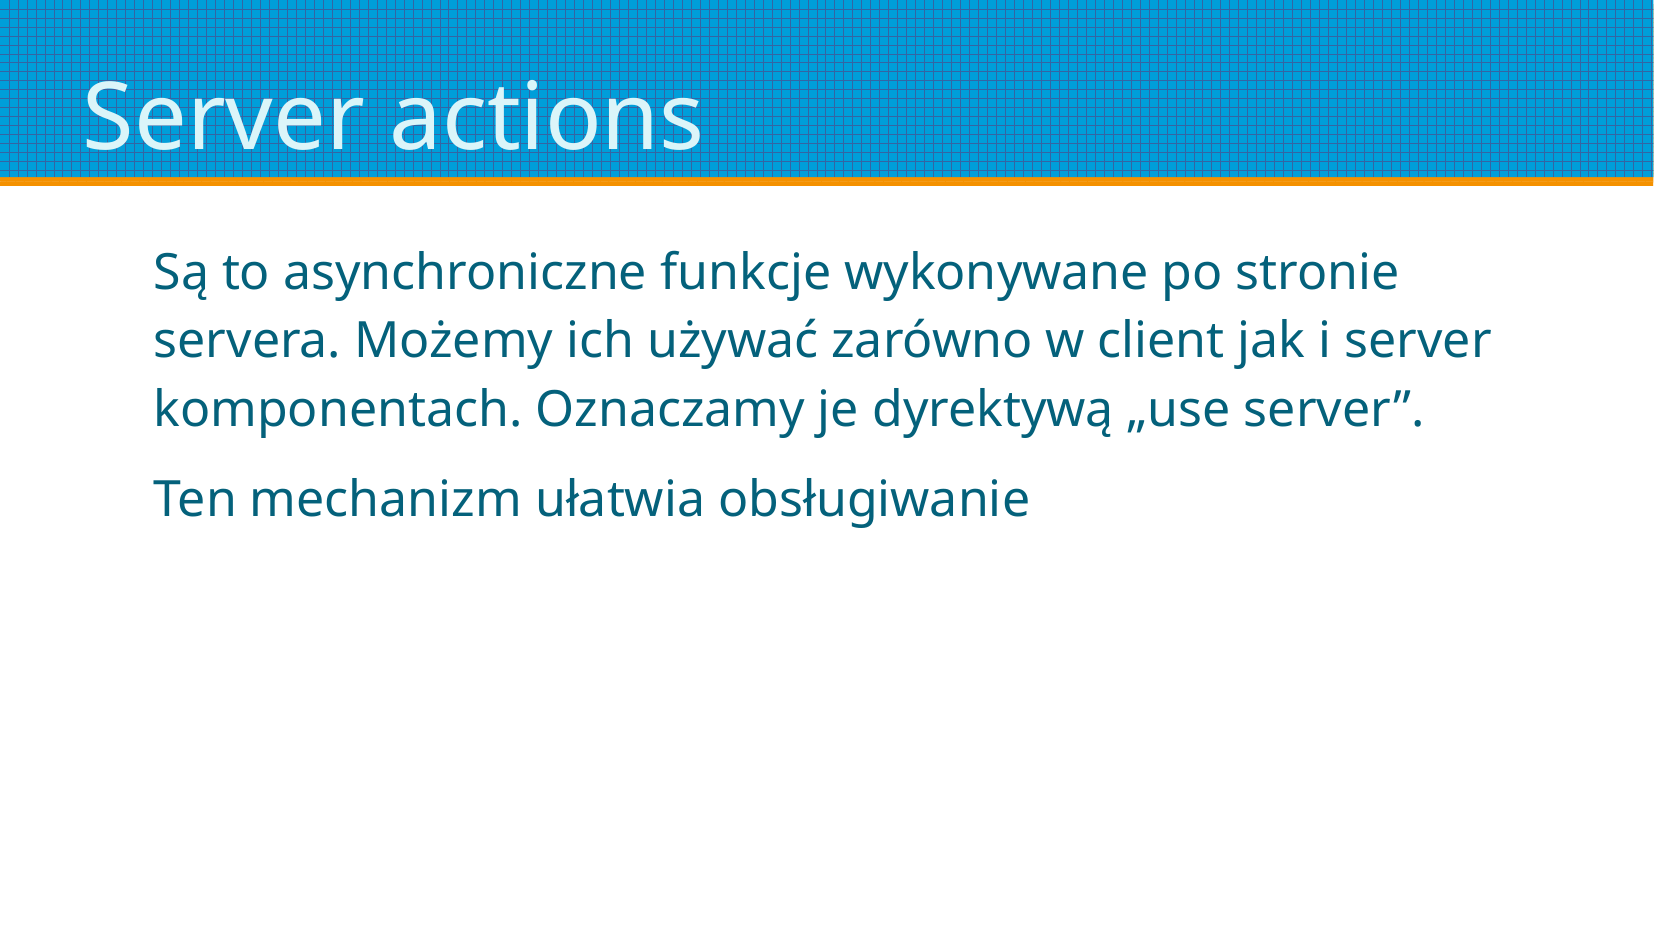

# Server actions
Są to asynchroniczne funkcje wykonywane po stronie servera. Możemy ich używać zarówno w client jak i server komponentach. Oznaczamy je dyrektywą „use server”.
Ten mechanizm ułatwia obsługiwanie